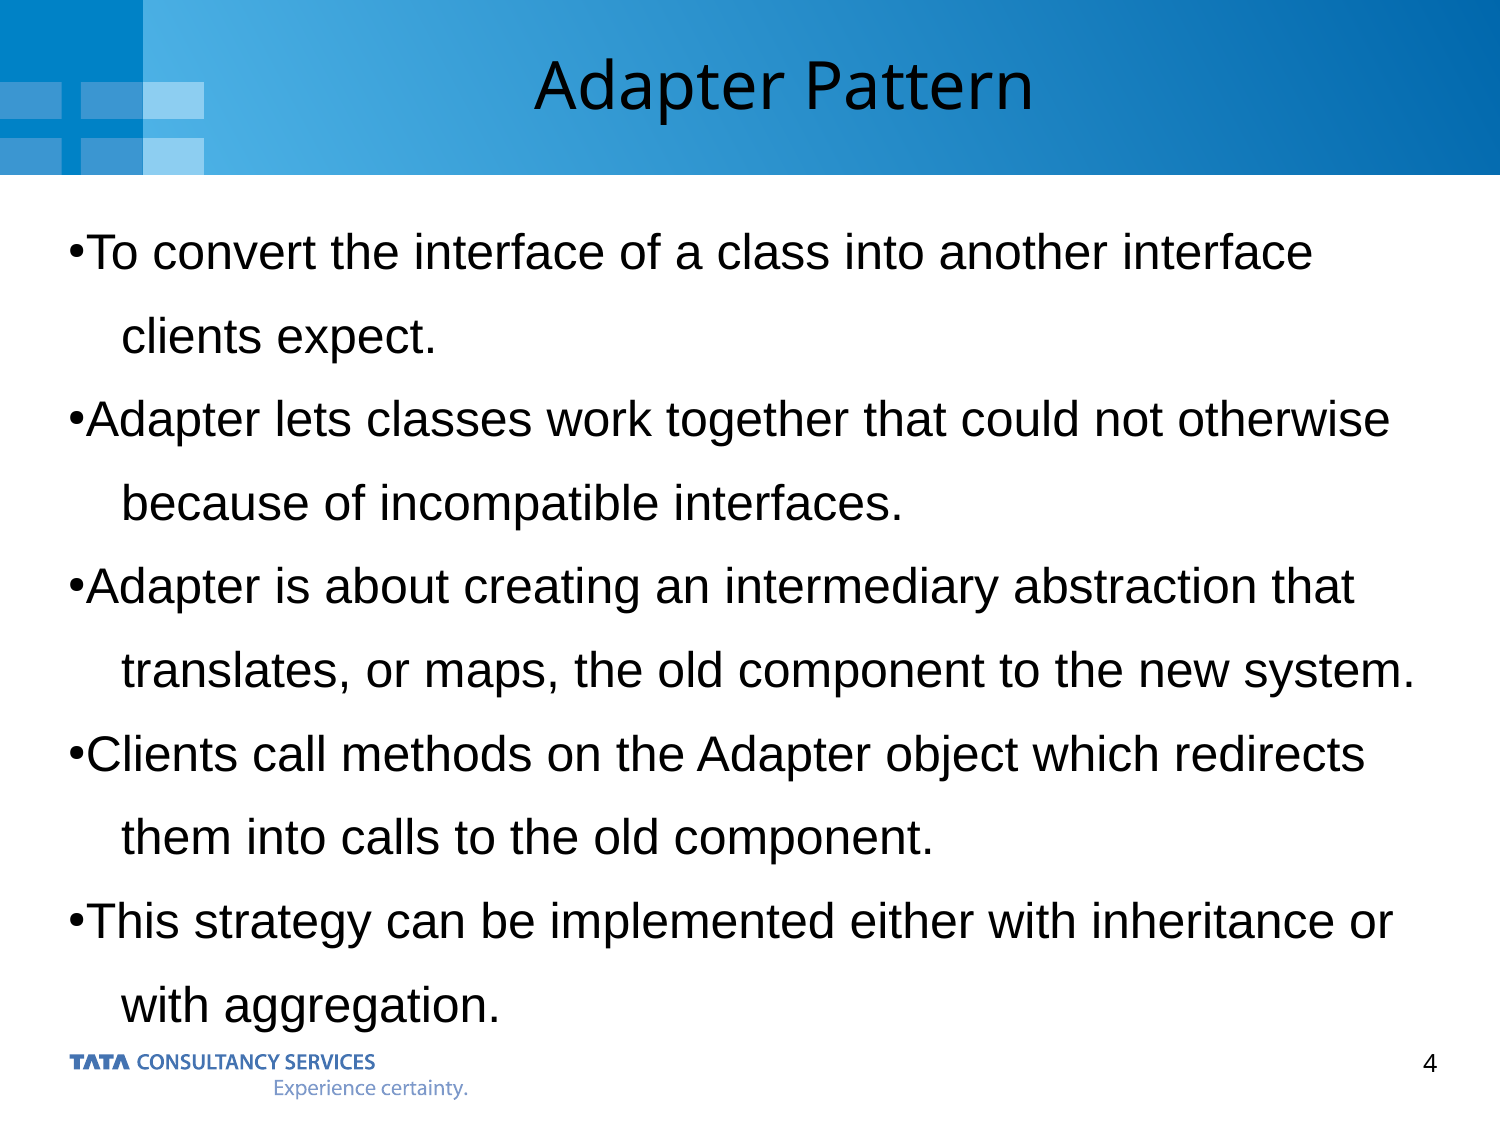

Adapter Pattern
To convert the interface of a class into another interface clients expect.
Adapter lets classes work together that could not otherwise because of incompatible interfaces.
Adapter is about creating an intermediary abstraction that translates, or maps, the old component to the new system.
Clients call methods on the Adapter object which redirects them into calls to the old component.
This strategy can be implemented either with inheritance or with aggregation.